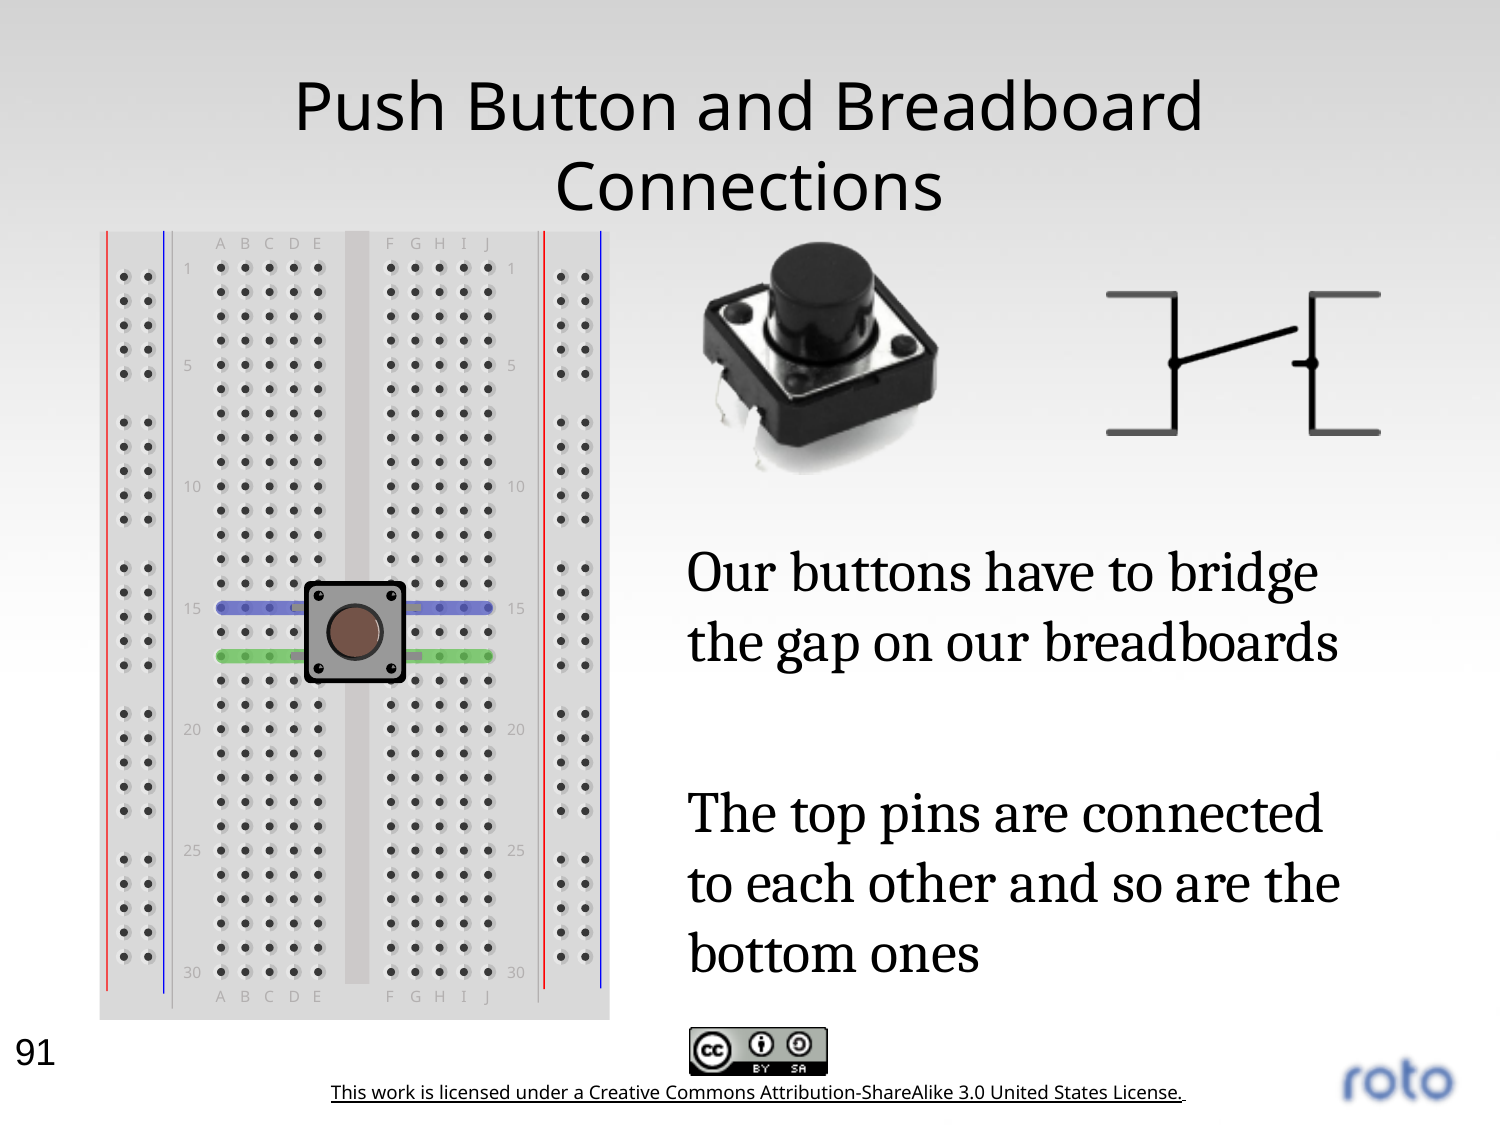

# Push Button and Breadboard Connections
Our buttons have to bridge the gap on our breadboards
The top pins are connected to each other and so are the bottom ones